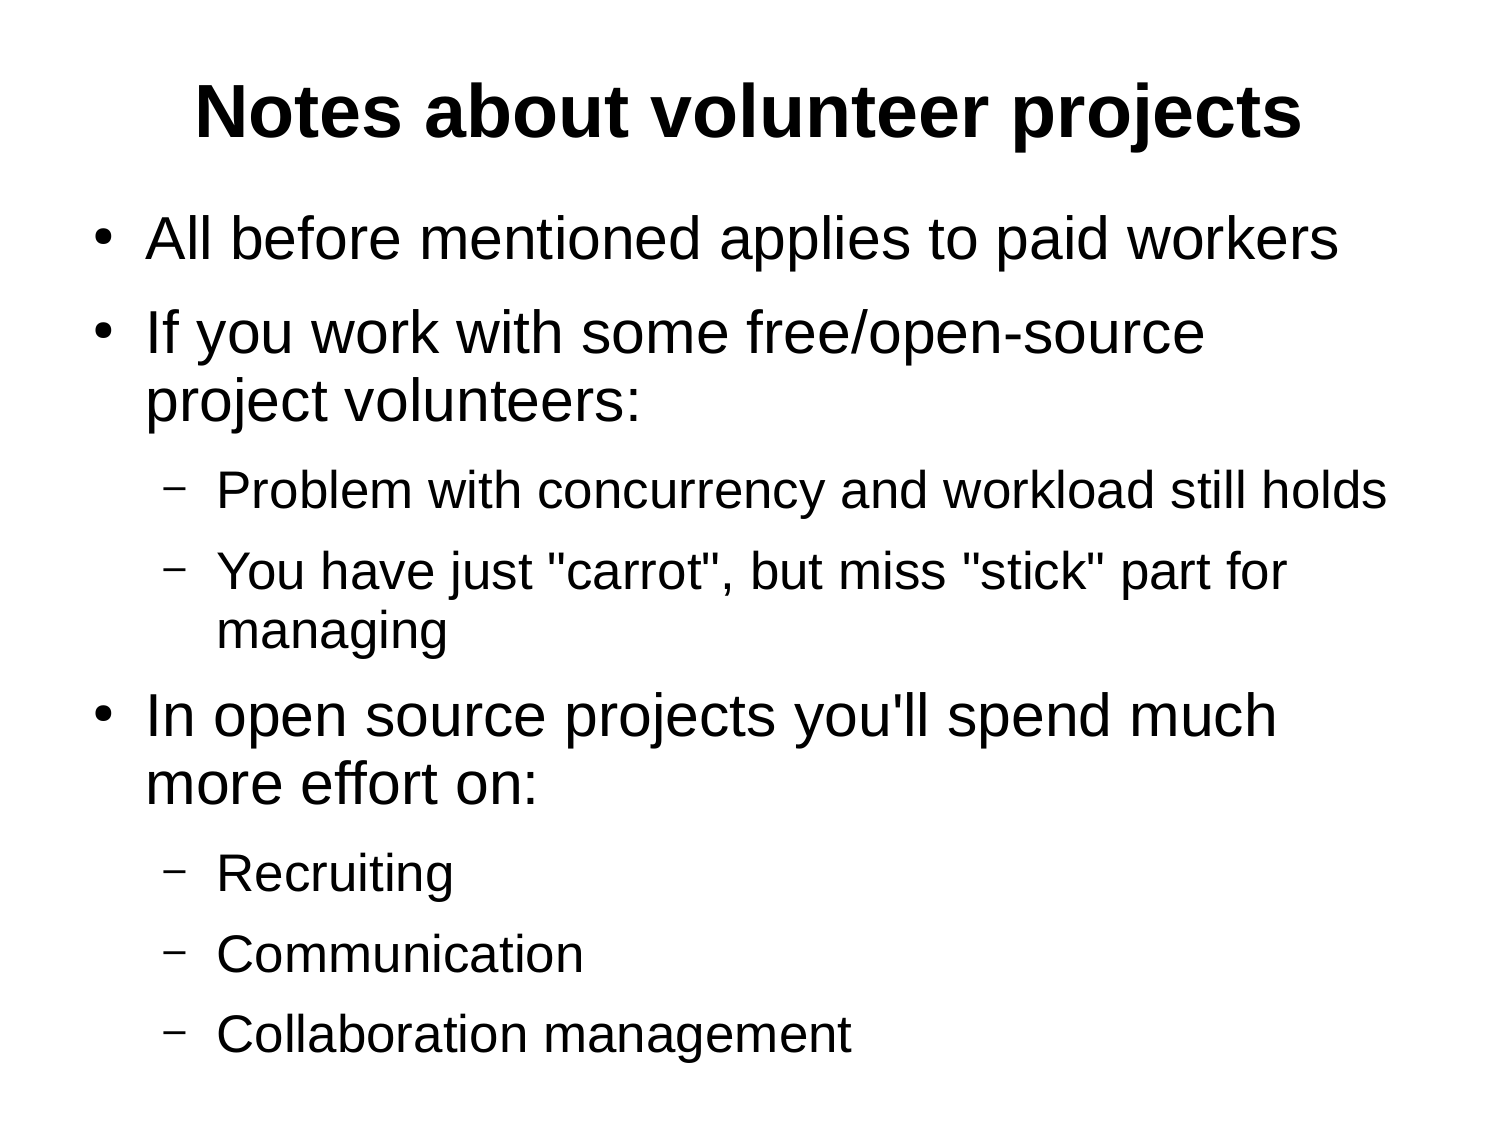

# Notes about volunteer projects
All before mentioned applies to paid workers
If you work with some free/open-source project volunteers:
Problem with concurrency and workload still holds
You have just "carrot", but miss "stick" part for managing
In open source projects you'll spend much more effort on:
Recruiting
Communication
Collaboration management